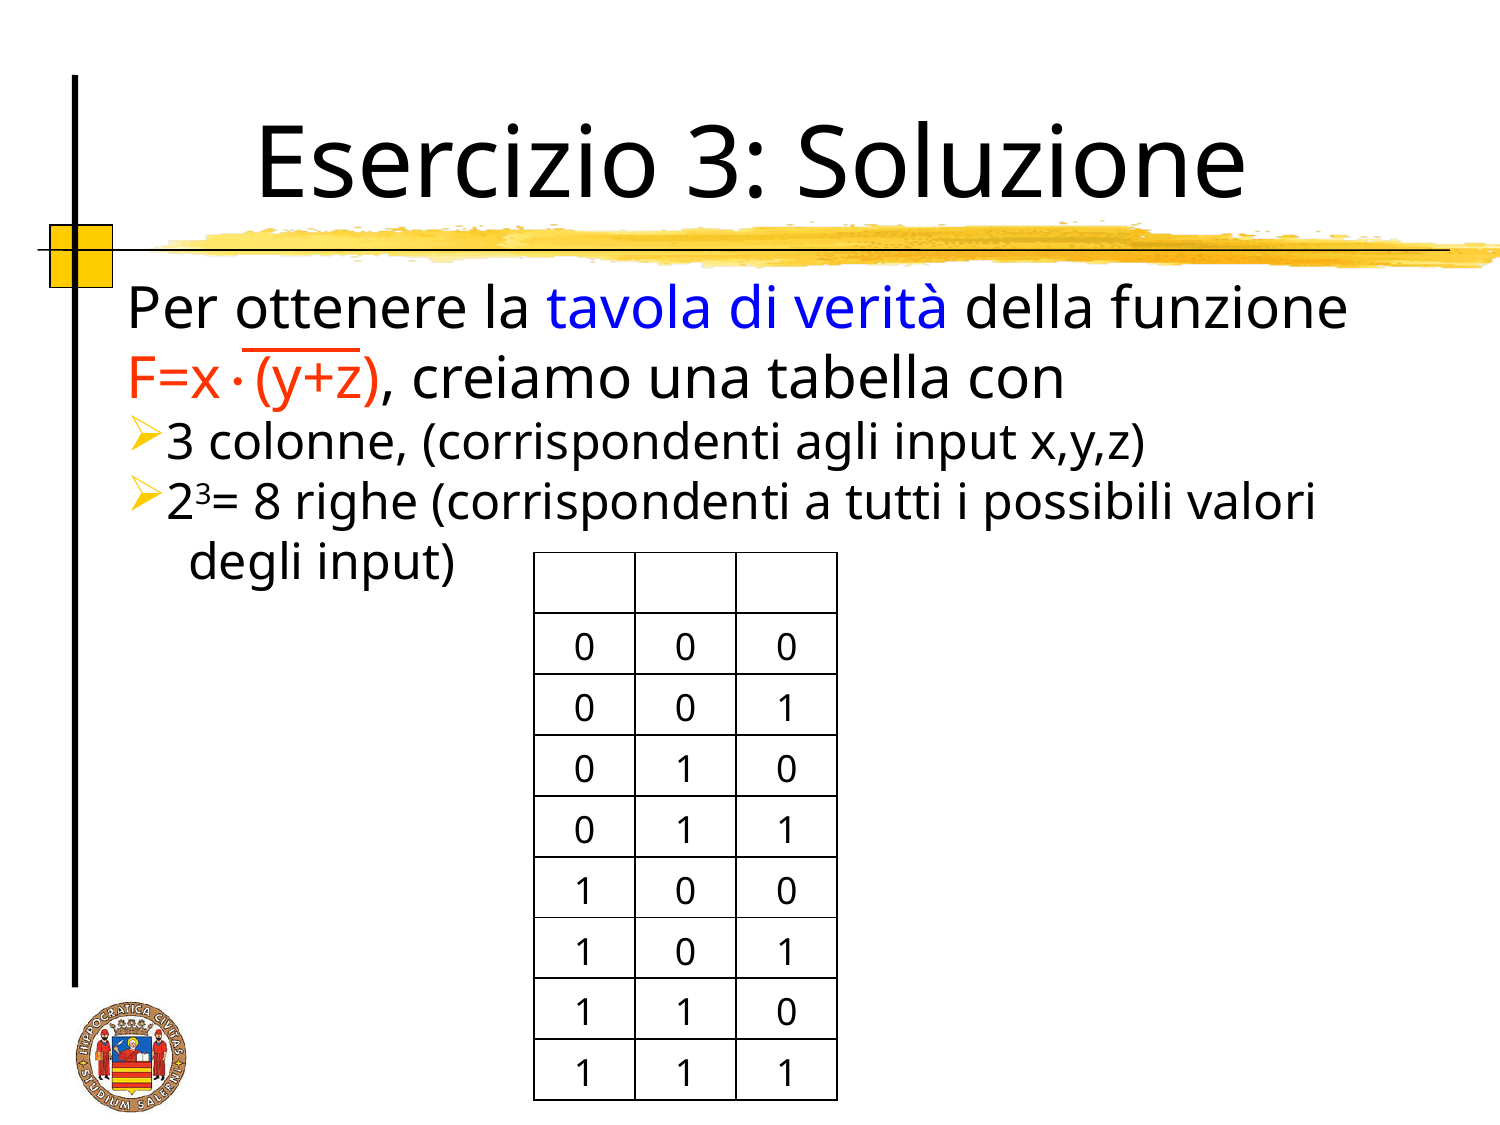

# Esercizio 3: Soluzione
Per ottenere la tavola di verità della funzione F=x(y+z), creiamo una tabella con
3 colonne, (corrispondenti agli input x,y,z)
23= 8 righe (corrispondenti a tutti i possibili valori
 degli input)
| x | y | z |
| --- | --- | --- |
| 0 | 0 | 0 |
| 0 | 0 | 1 |
| 0 | 1 | 0 |
| 0 | 1 | 1 |
| 1 | 0 | 0 |
| 1 | 0 | 1 |
| 1 | 1 | 0 |
| 1 | 1 | 1 |